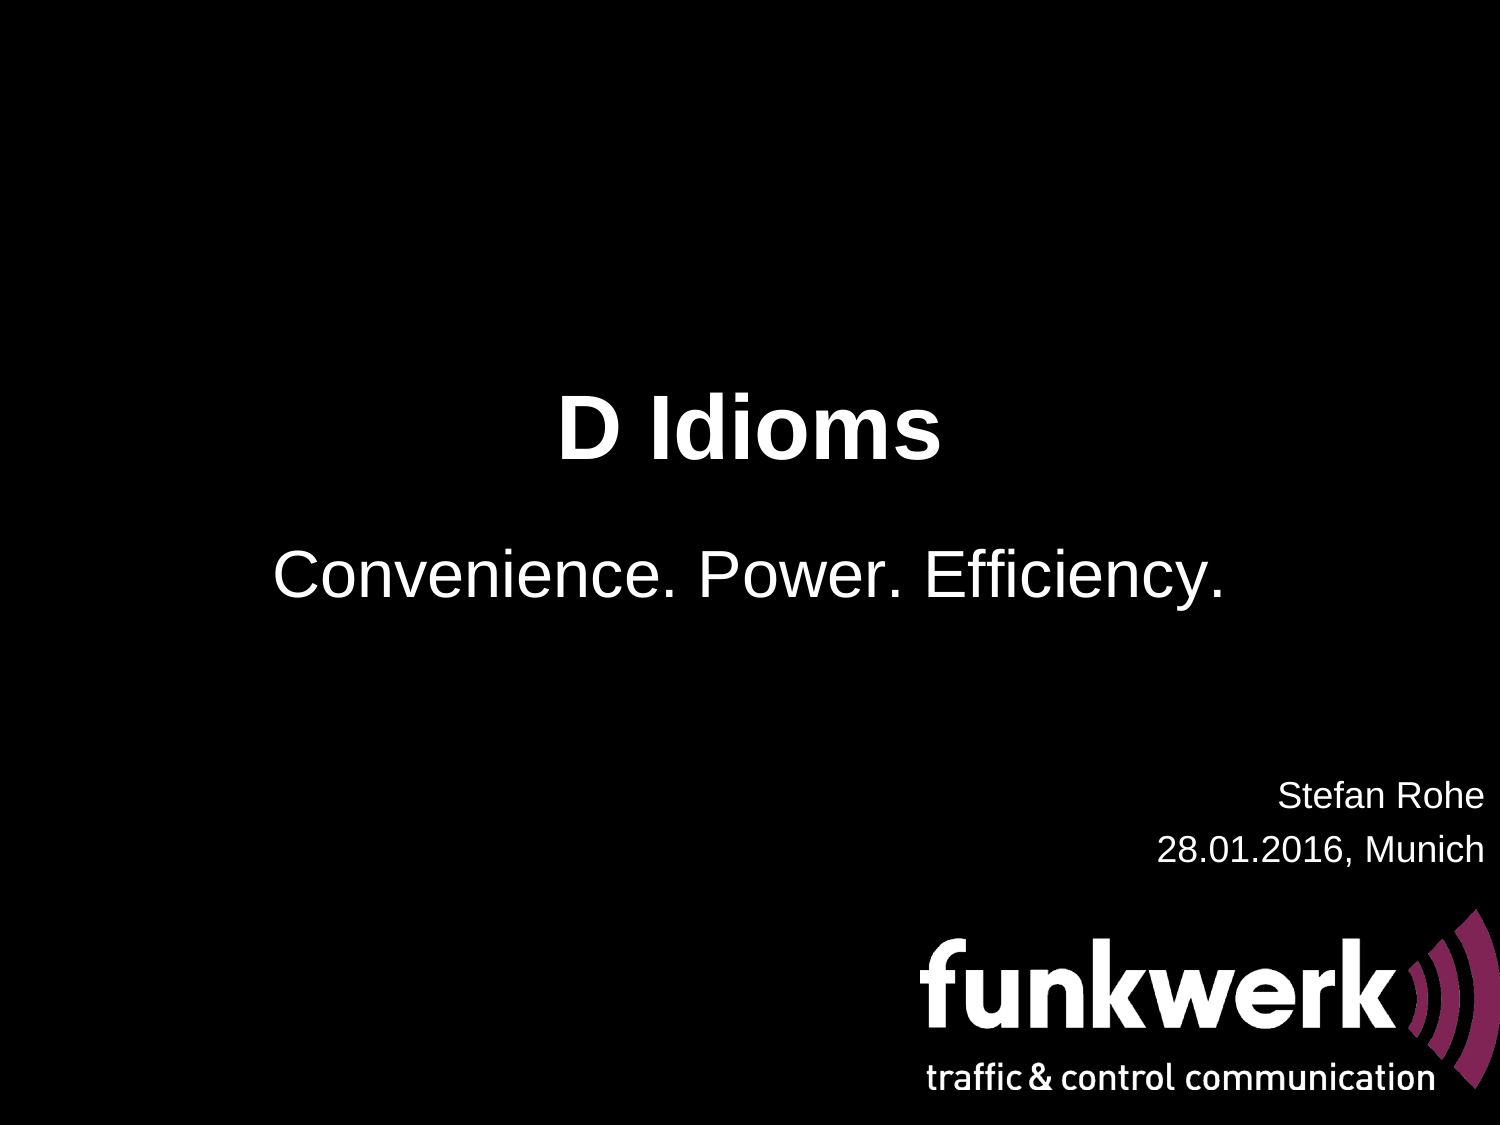

# D Idioms
Convenience. Power. Efficiency.
Stefan Rohe
28.01.2016, Munich